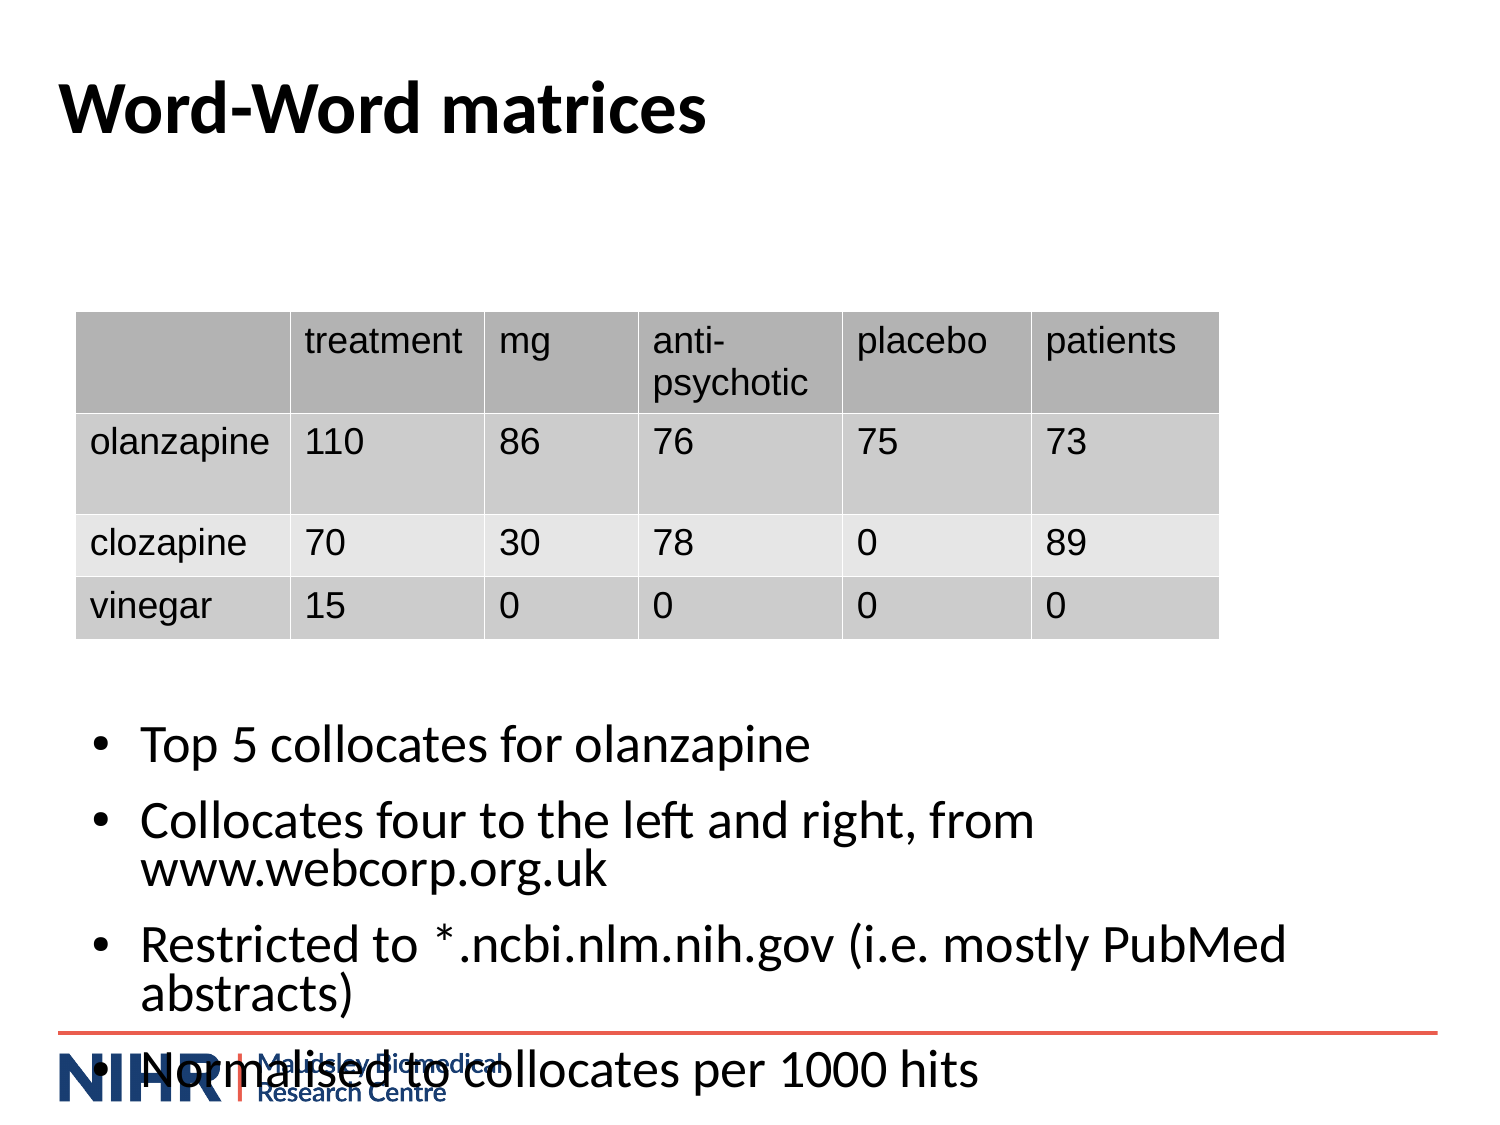

Word-Word matrices
| | treatment | mg | anti- psychotic | placebo | patients |
| --- | --- | --- | --- | --- | --- |
| olanzapine | 110 | 86 | 76 | 75 | 73 |
| clozapine | 70 | 30 | 78 | 0 | 89 |
| vinegar | 15 | 0 | 0 | 0 | 0 |
# Top 5 collocates for olanzapine
Collocates four to the left and right, from www.webcorp.org.uk
Restricted to *.ncbi.nlm.nih.gov (i.e. mostly PubMed abstracts)
Normalised to collocates per 1000 hits